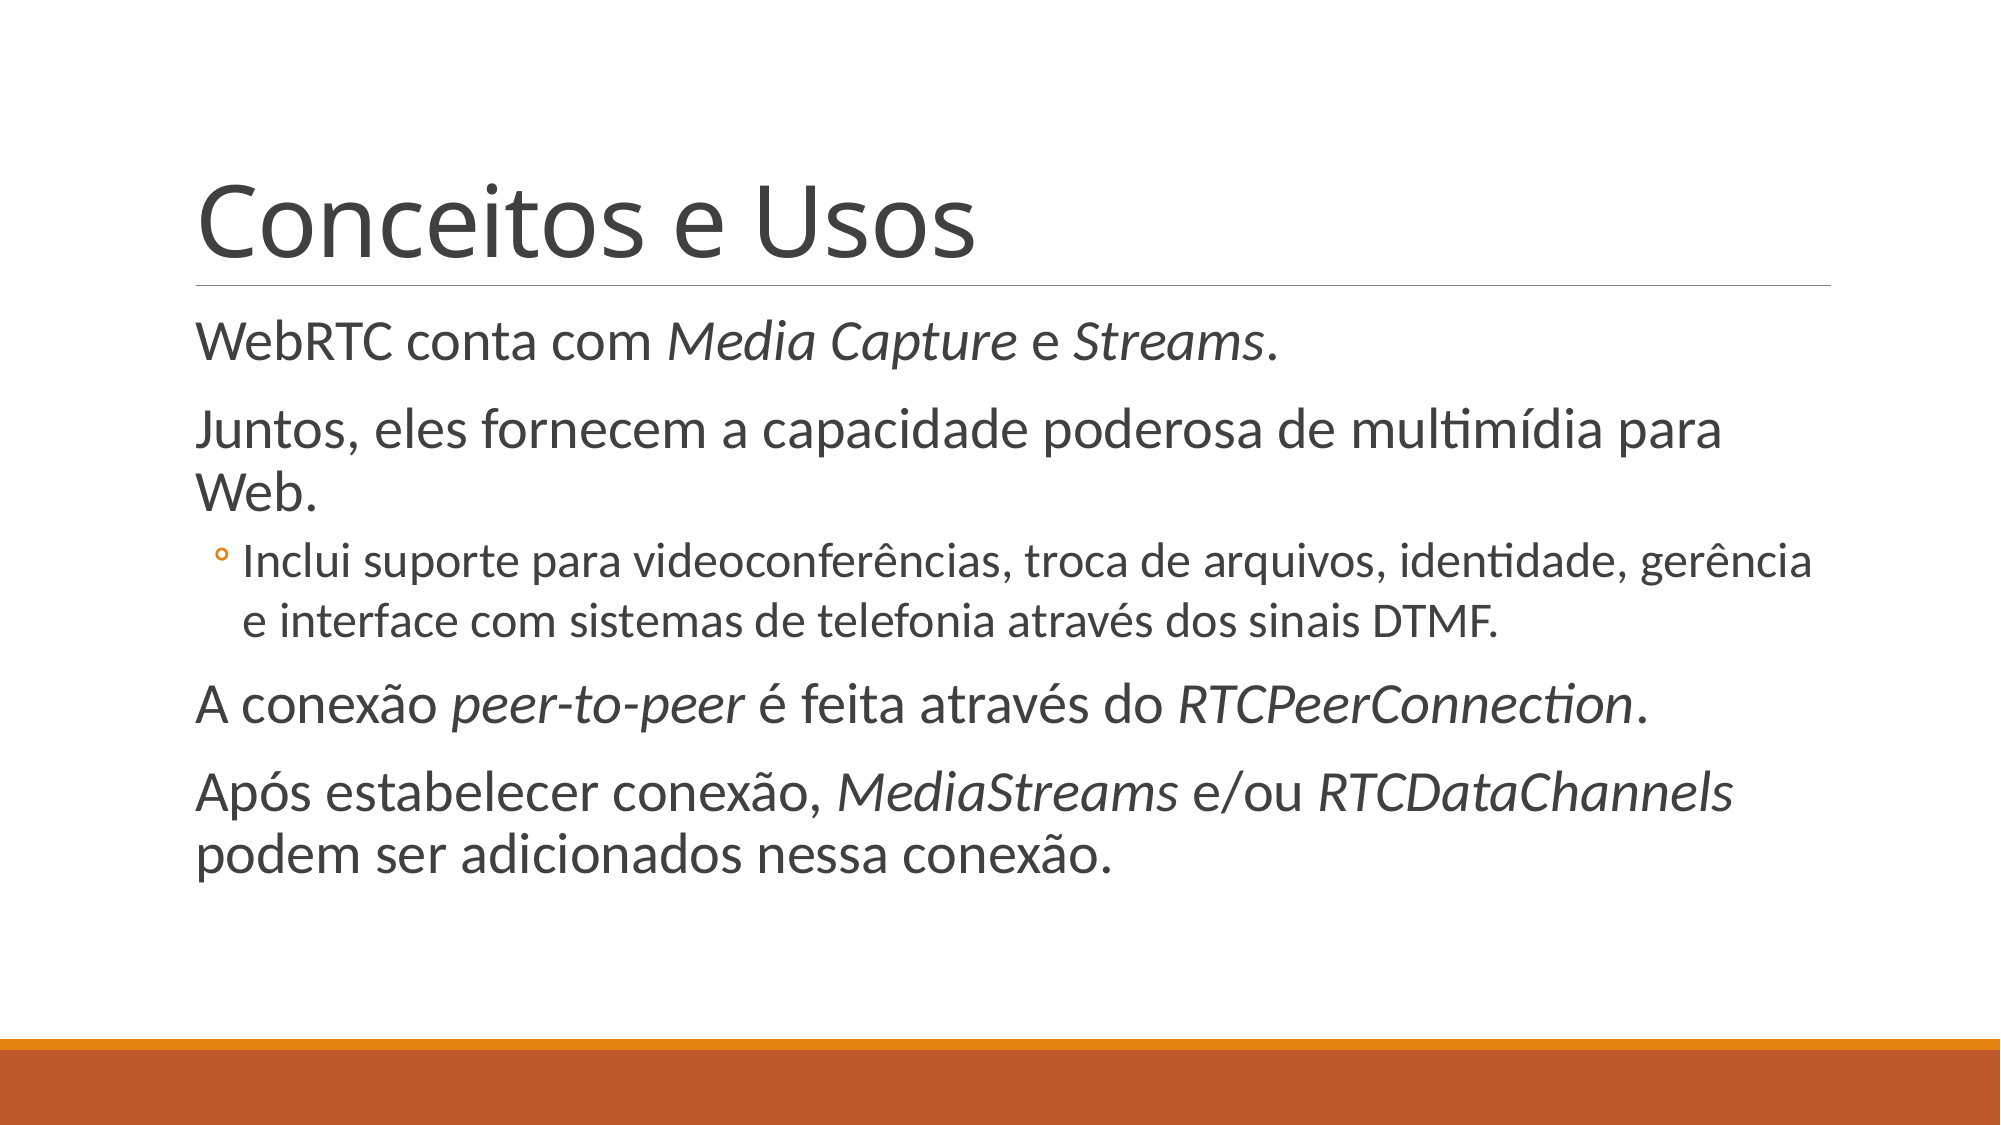

# Conceitos e Usos
WebRTC conta com Media Capture e Streams.
Juntos, eles fornecem a capacidade poderosa de multimídia para Web.
Inclui suporte para videoconferências, troca de arquivos, identidade, gerência e interface com sistemas de telefonia através dos sinais DTMF.
A conexão peer-to-peer é feita através do RTCPeerConnection.
Após estabelecer conexão, MediaStreams e/ou RTCDataChannels podem ser adicionados nessa conexão.